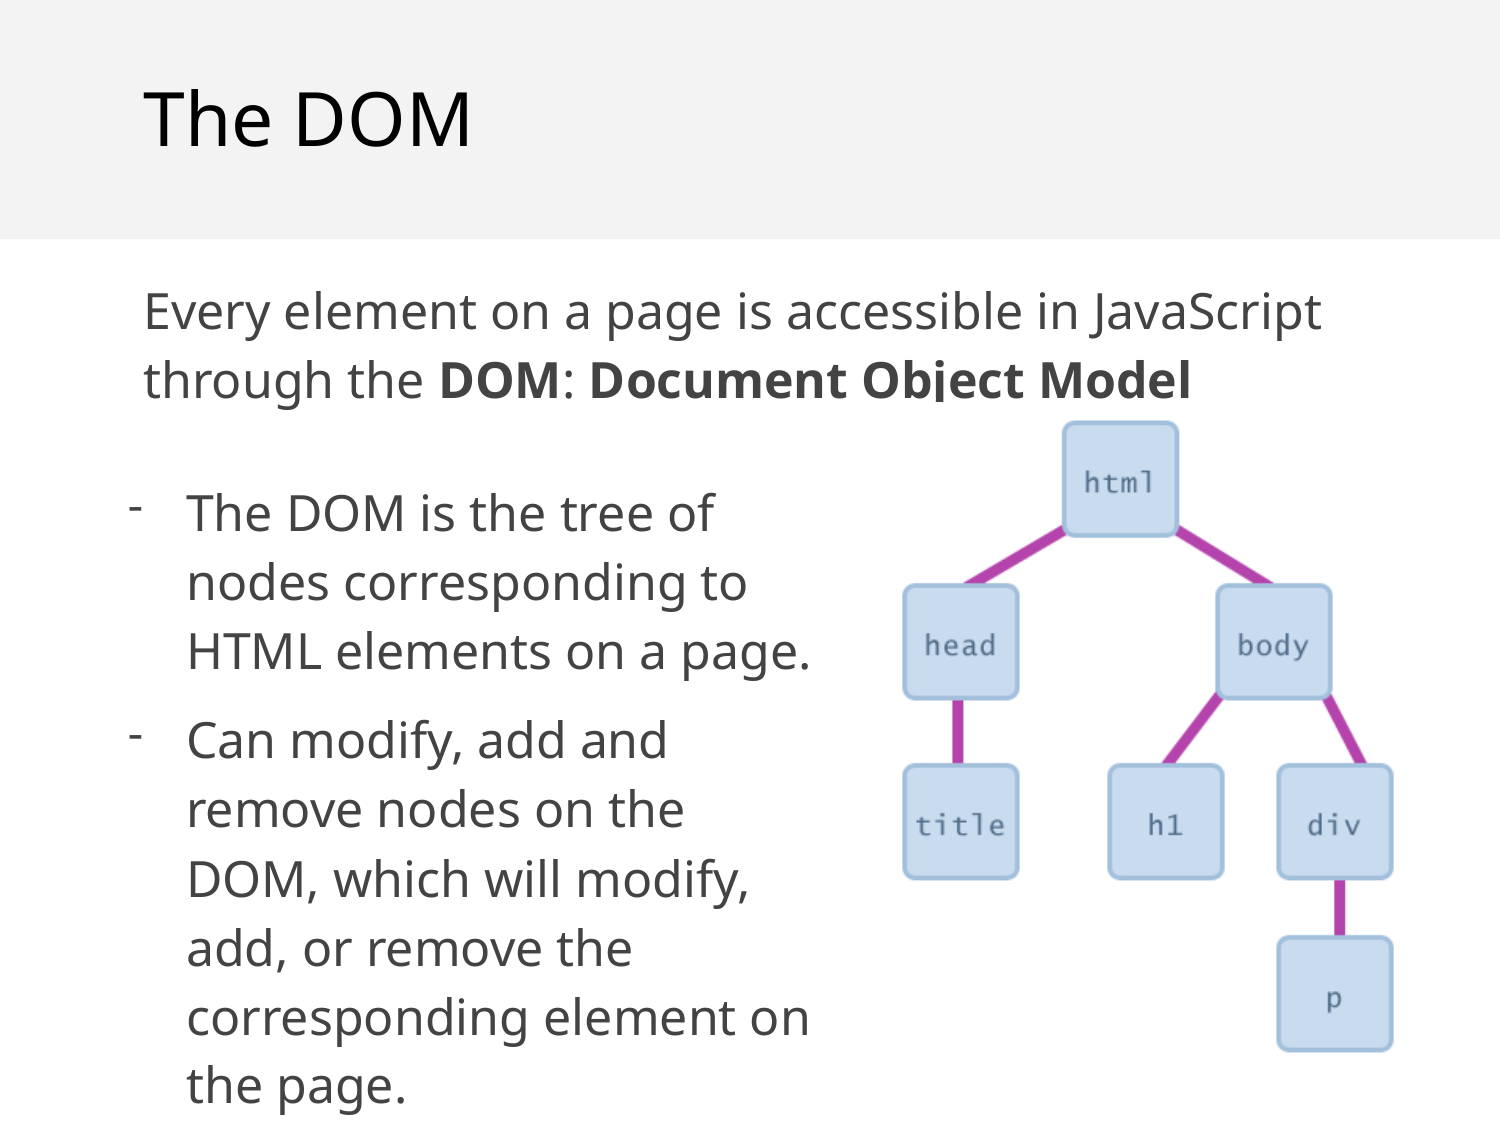

# The DOM
Every element on a page is accessible in JavaScript through the DOM: Document Object Model
The DOM is the tree of nodes corresponding to HTML elements on a page.
Can modify, add and remove nodes on the DOM, which will modify, add, or remove the corresponding element on the page.